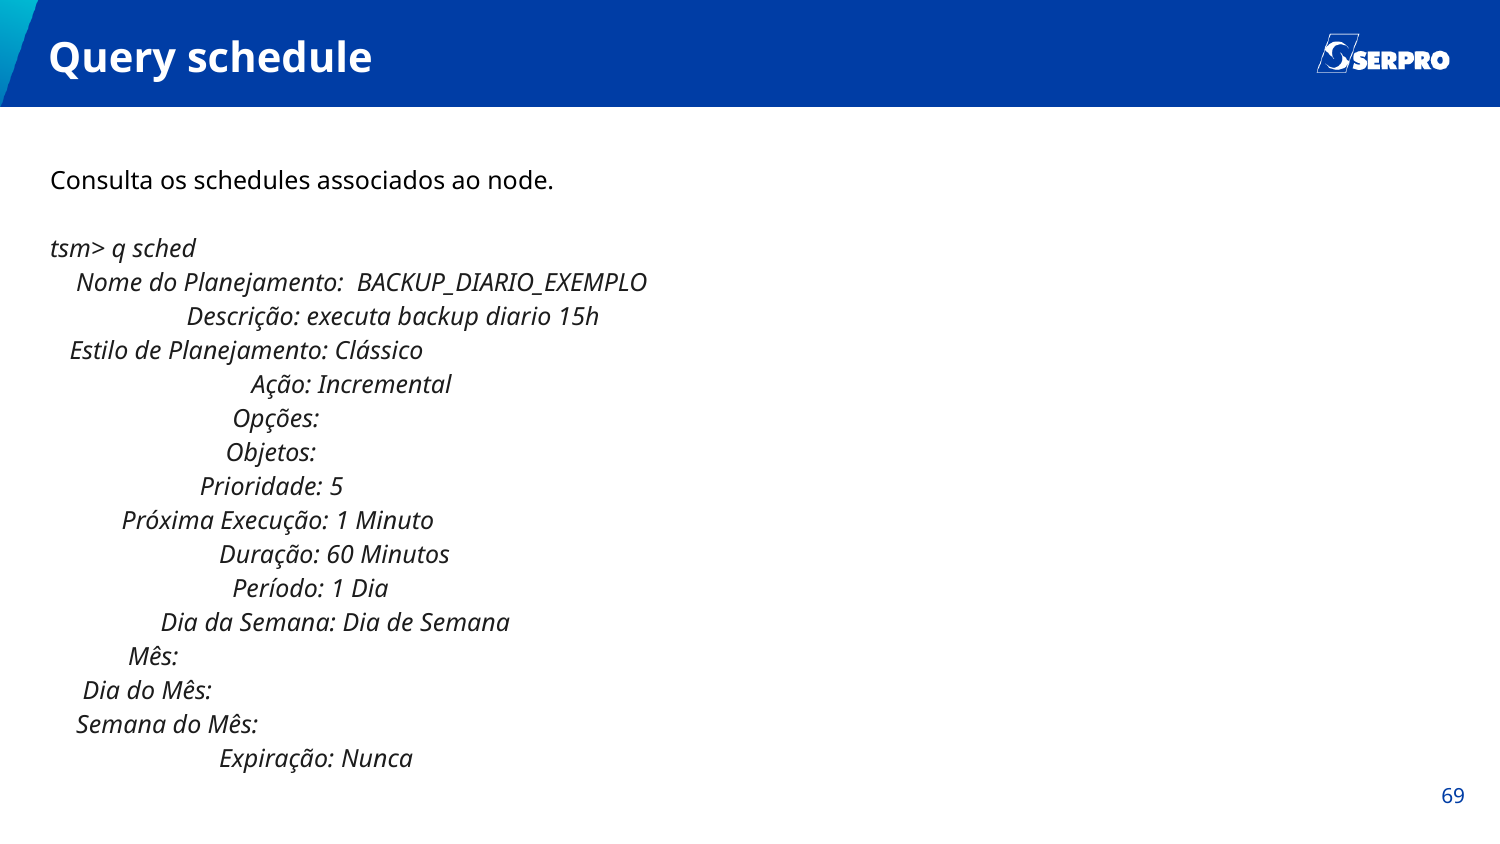

# Query schedule
Consulta os schedules associados ao node.
tsm> q sched
 Nome do Planejamento: BACKUP_DIARIO_EXEMPLO
 Descrição: executa backup diario 15h
 Estilo de Planejamento: Clássico
 Ação: Incremental
 Opções:
 Objetos:
 Prioridade: 5
 Próxima Execução: 1 Minuto
 Duração: 60 Minutos
 Período: 1 Dia
 Dia da Semana: Dia de Semana
 Mês:
 Dia do Mês:
 Semana do Mês:
 Expiração: Nunca